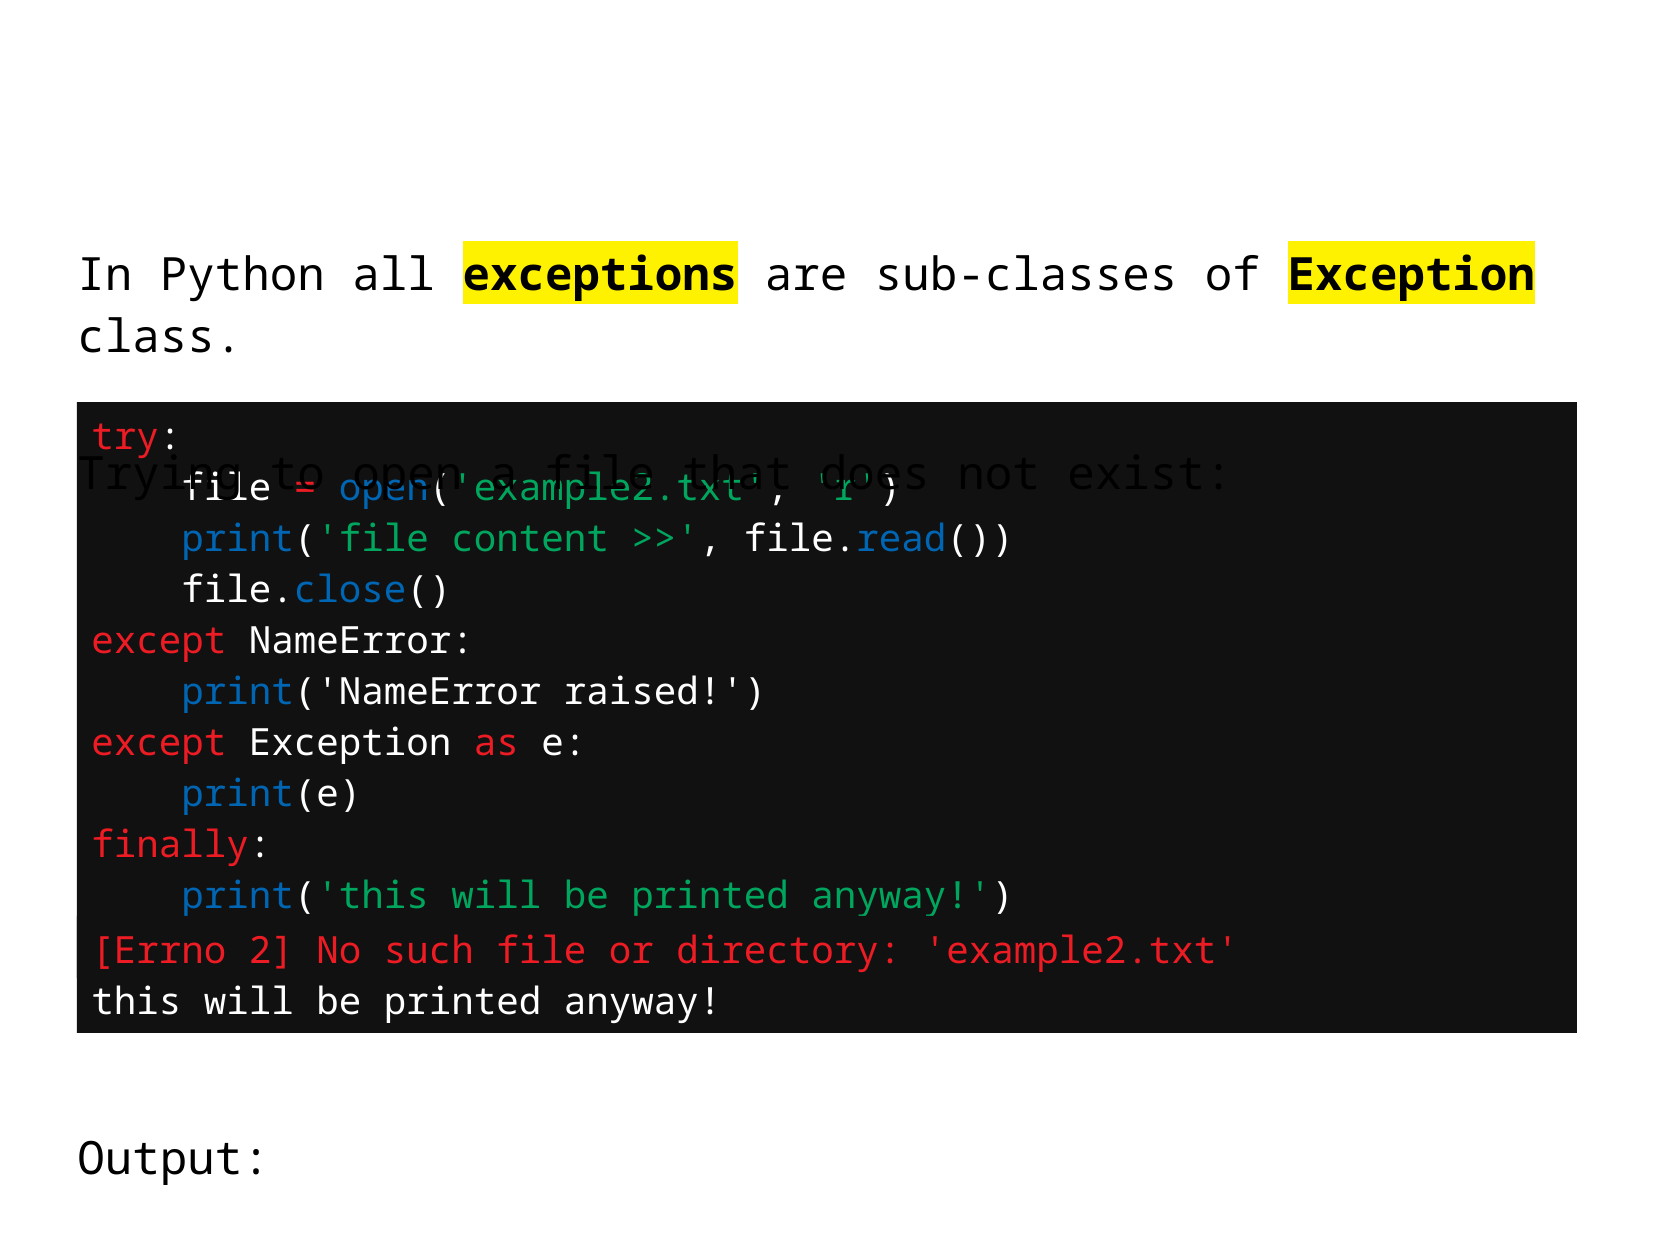

In Python all exceptions are sub-classes of Exception class.
Trying to open a file that does not exist:
Output:
try:
 file = open('example2.txt', 'r')
 print('file content >>', file.read())
 file.close()
except NameError:
 print('NameError raised!')
except Exception as e:
 print(e)
finally:
 print('this will be printed anyway!')
[Errno 2] No such file or directory: 'example2.txt'
this will be printed anyway!